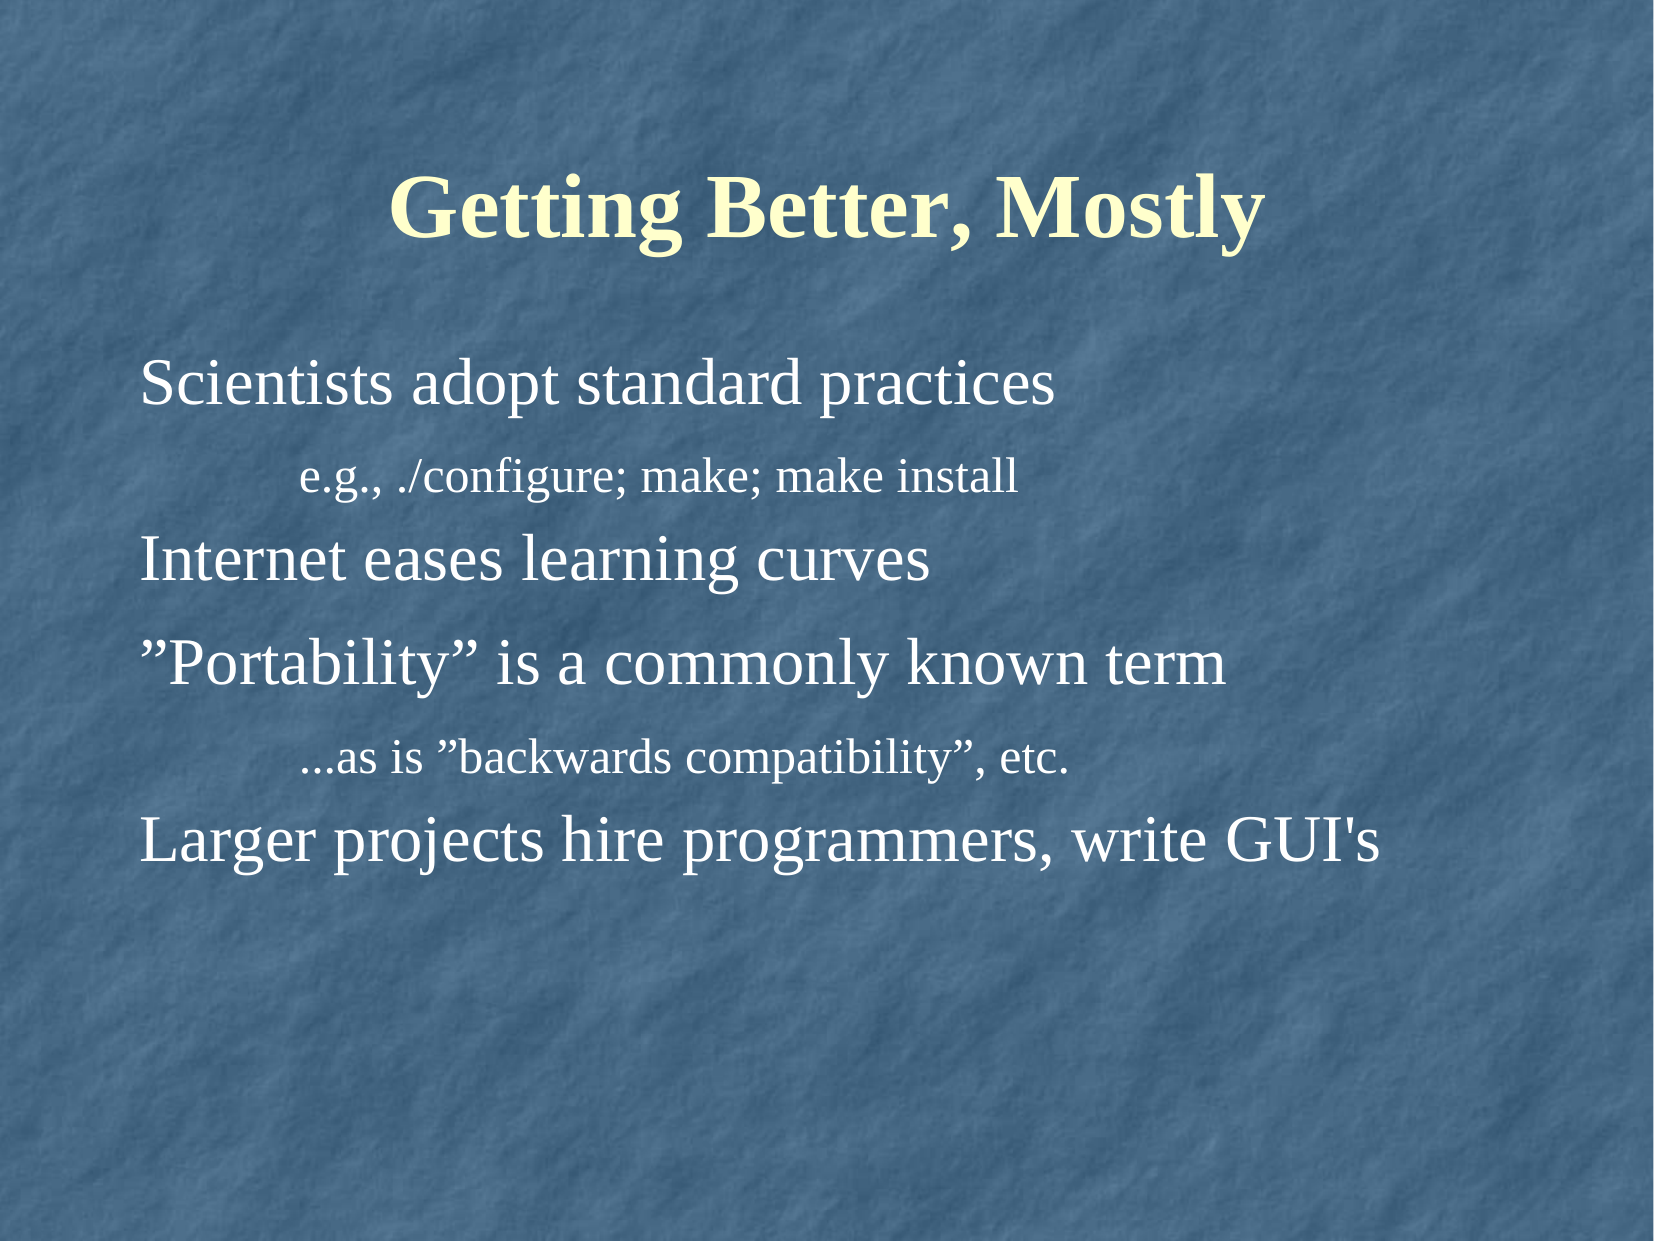

# Getting Better, Mostly
Scientists adopt standard practices
e.g., ./configure; make; make install
Internet eases learning curves
”Portability” is a commonly known term
...as is ”backwards compatibility”, etc.
Larger projects hire programmers, write GUI's